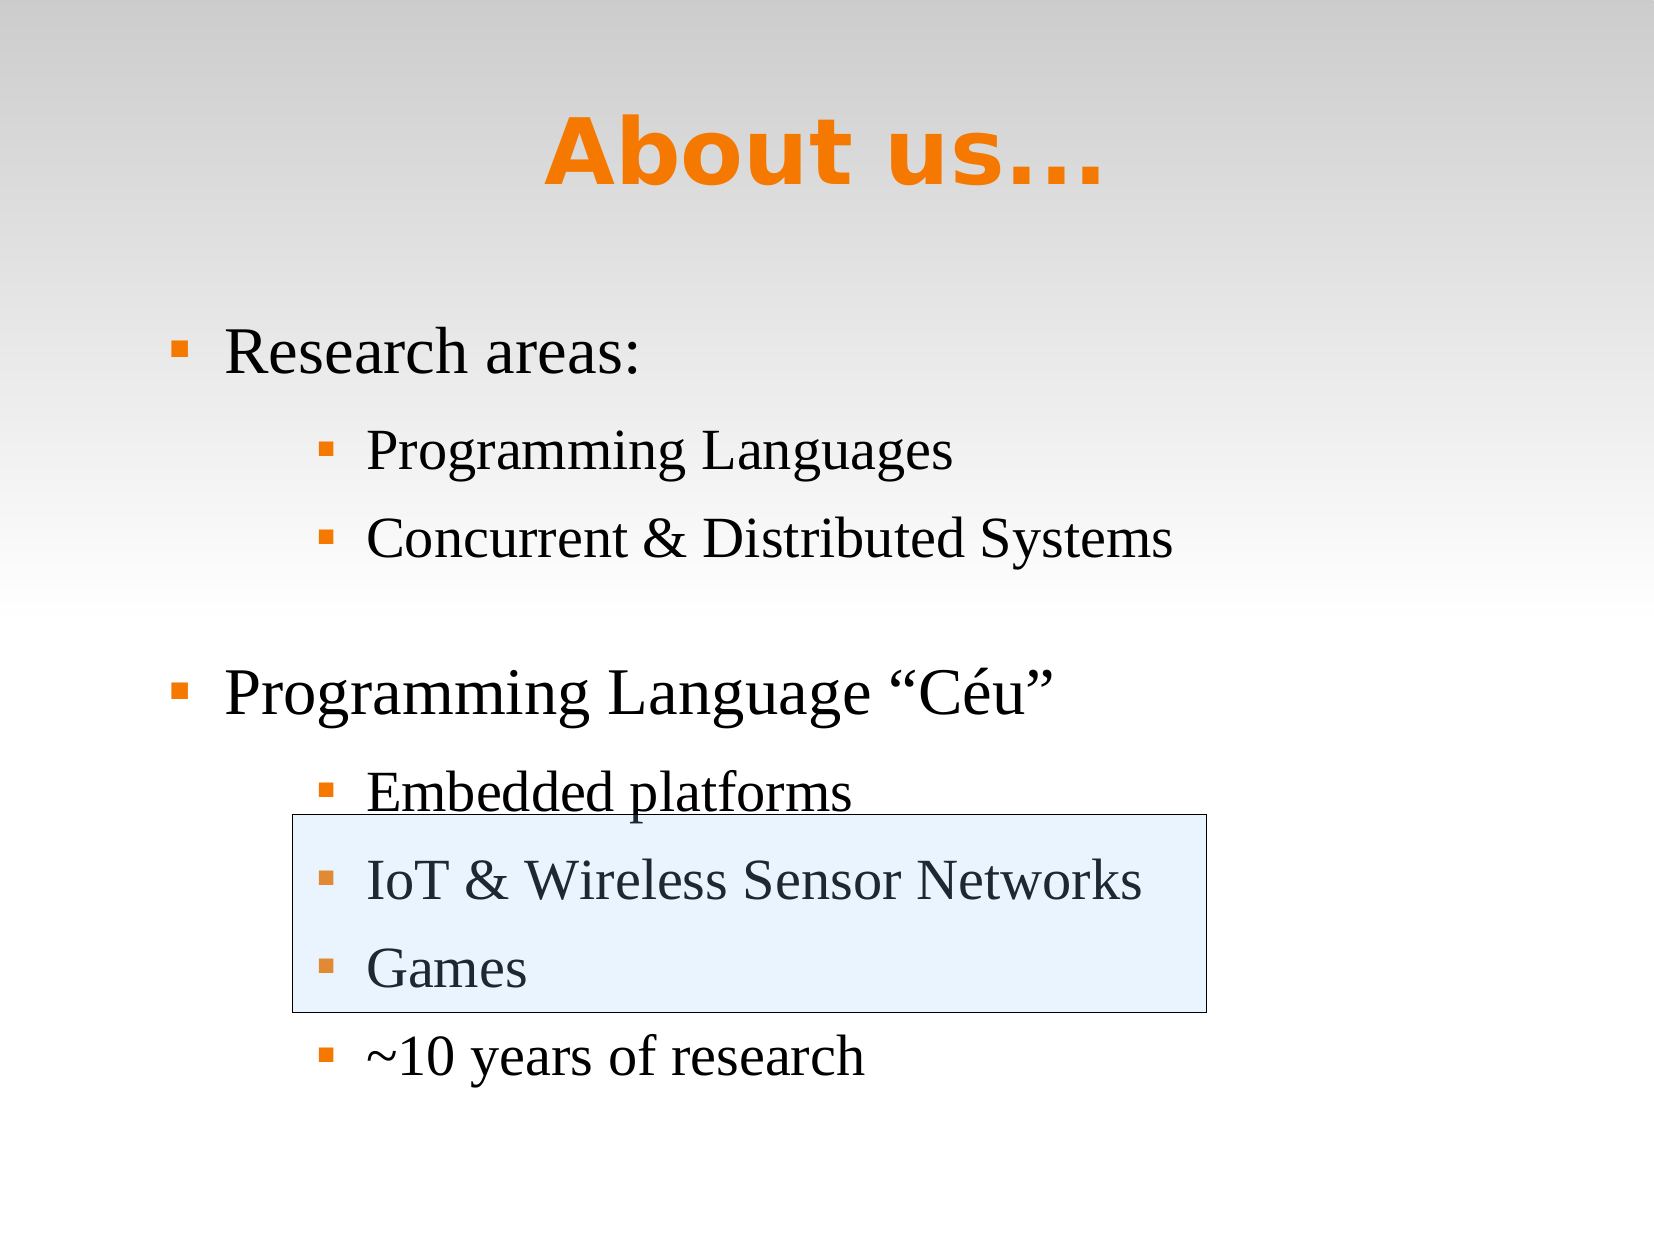

# About us...
Research areas:
Programming Languages
Concurrent & Distributed Systems
Programming Language “Céu”
Embedded platforms
IoT & Wireless Sensor Networks
Games
~10 years of research